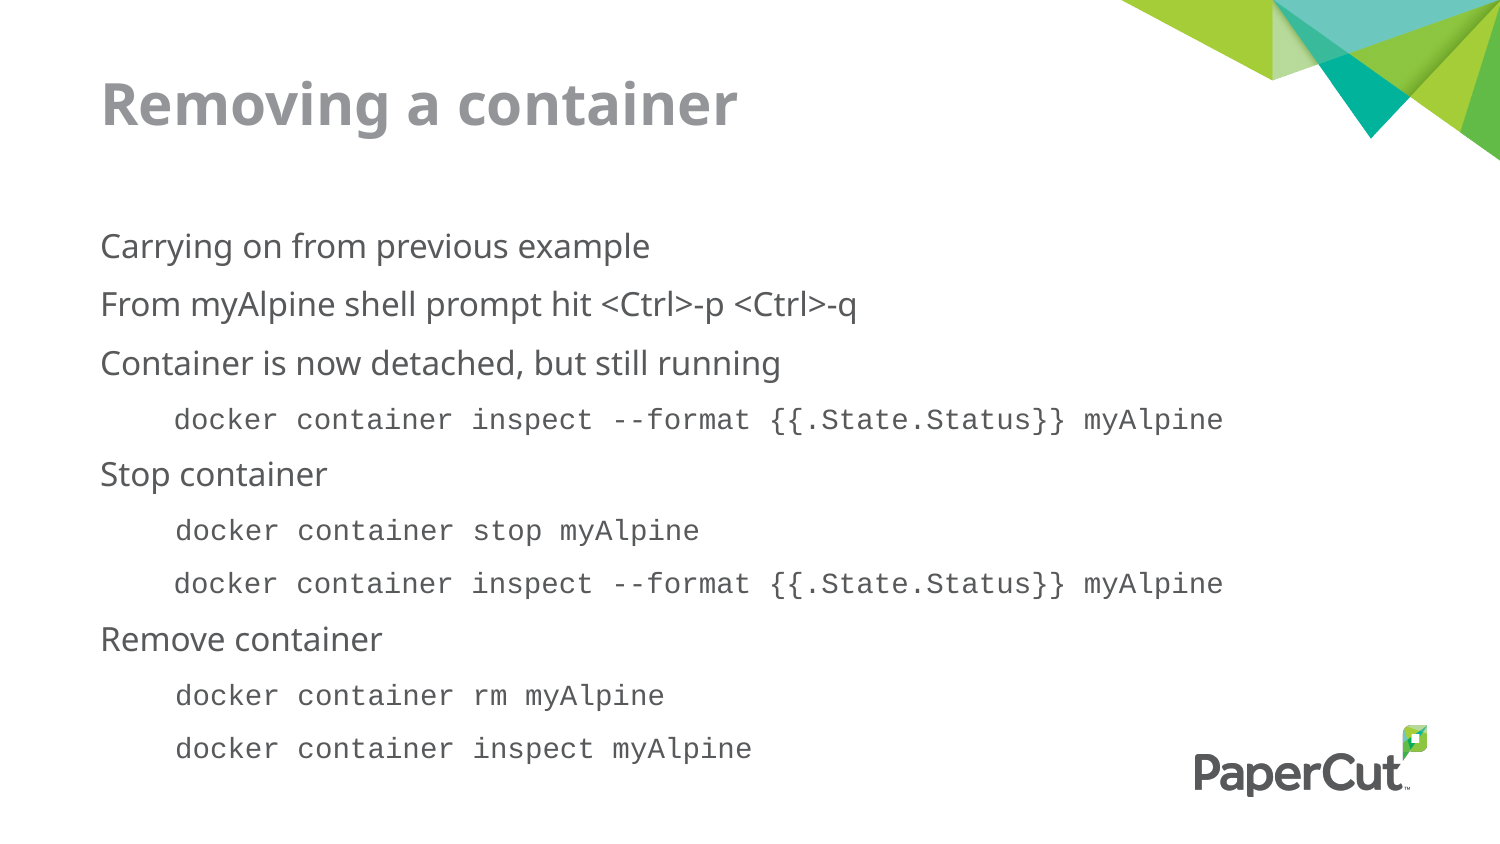

# Removing a container
Carrying on from previous example
From myAlpine shell prompt hit <Ctrl>-p <Ctrl>-q
Container is now detached, but still running
docker container inspect --format {{.State.Status}} myAlpine
Stop container
docker container stop myAlpine
docker container inspect --format {{.State.Status}} myAlpine
Remove container
docker container rm myAlpine
docker container inspect myAlpine